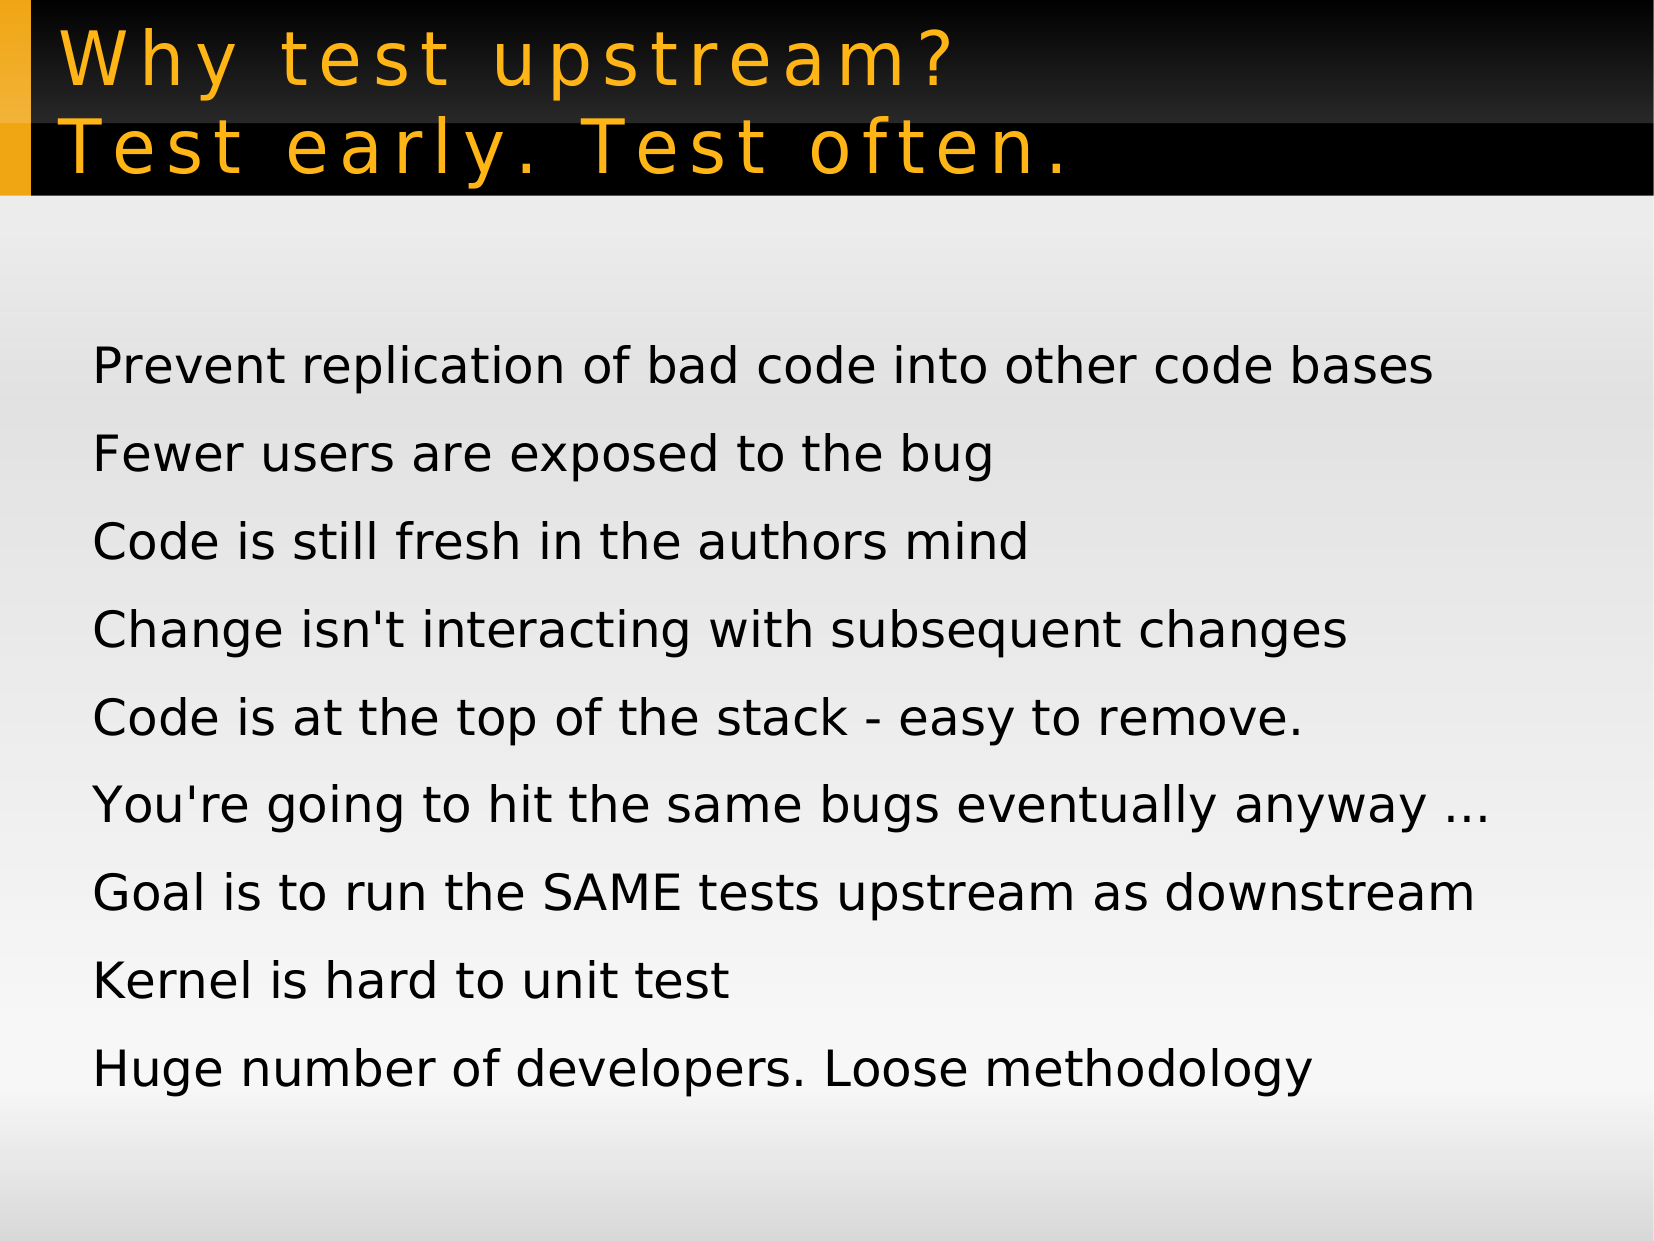

# Why test upstream? Test early. Test often.
Prevent replication of bad code into other code bases
Fewer users are exposed to the bug
Code is still fresh in the authors mind
Change isn't interacting with subsequent changes
Code is at the top of the stack - easy to remove.
You're going to hit the same bugs eventually anyway ...
Goal is to run the SAME tests upstream as downstream
Kernel is hard to unit test
Huge number of developers. Loose methodology